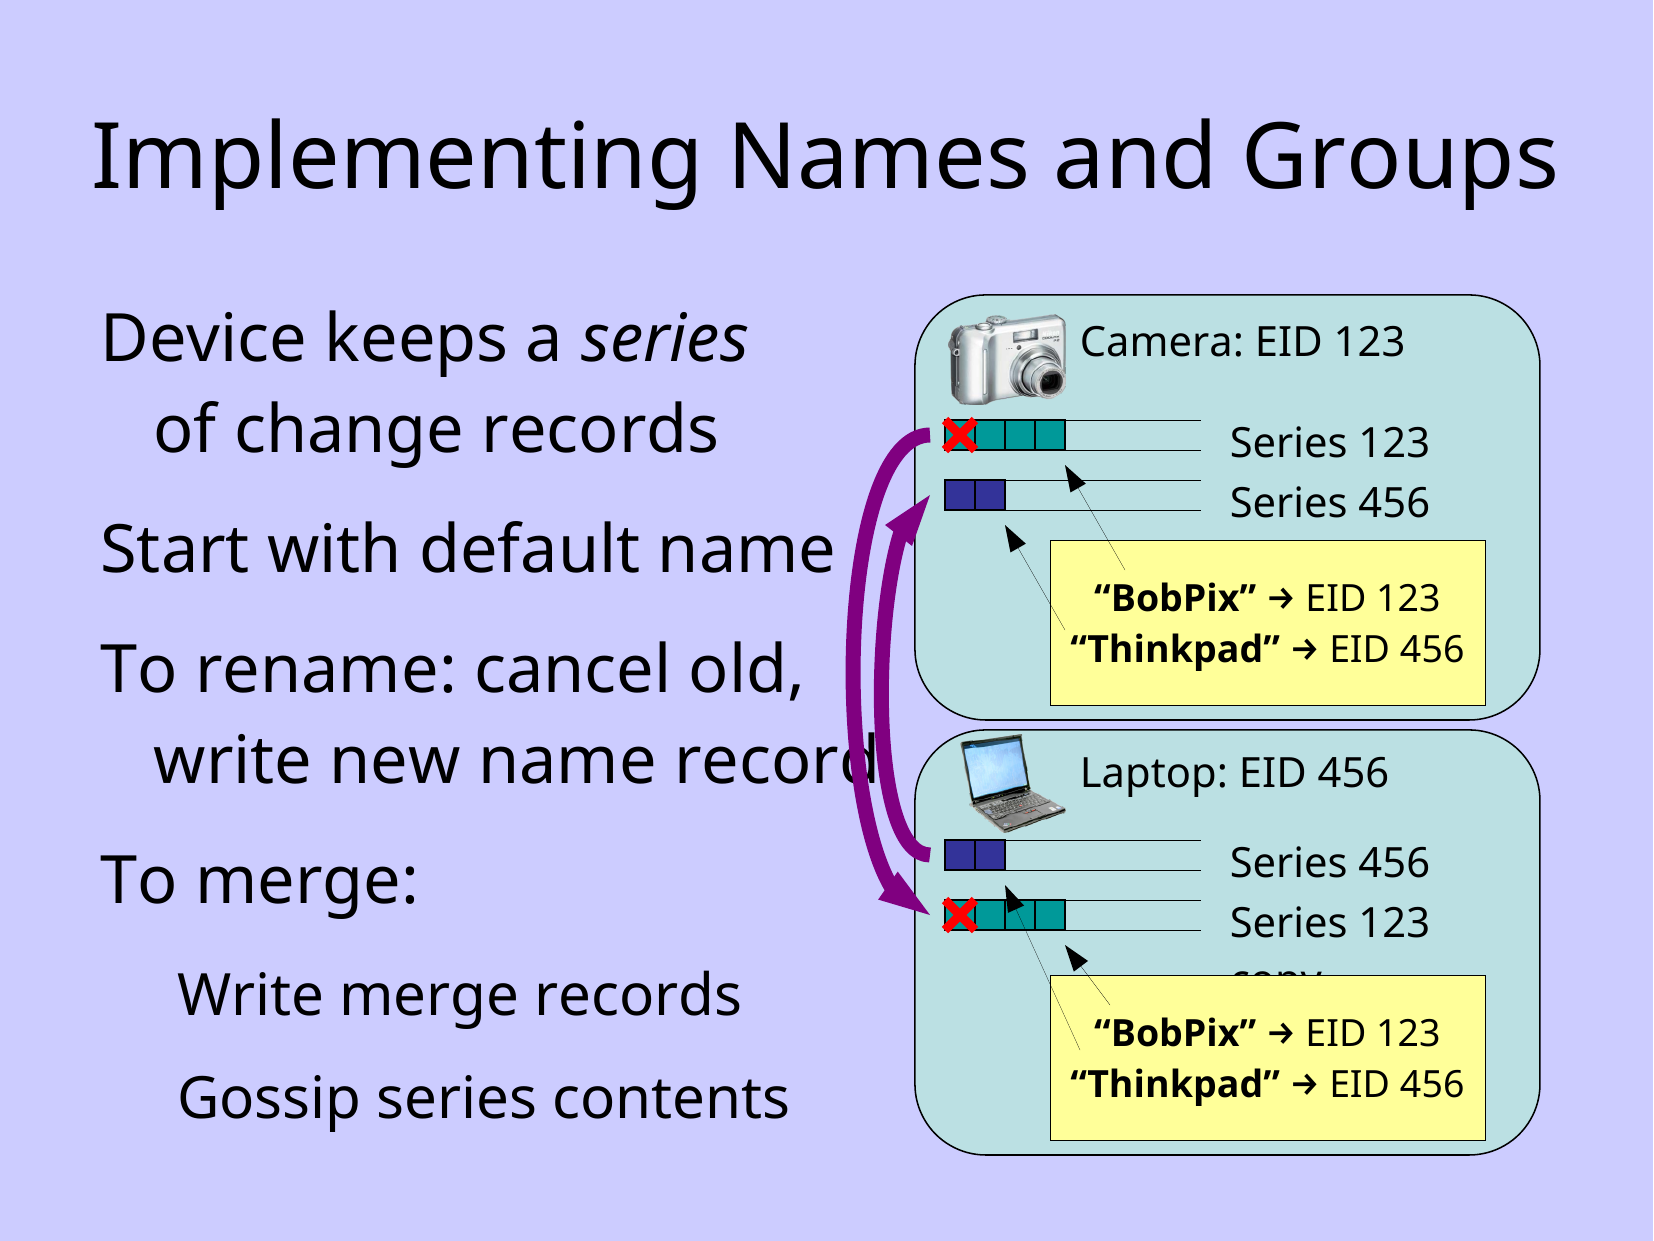

# Implementing Names and Groups
Device keeps a series
of change records
Start with default name
To rename: cancel old,
write new name record
To merge:
Write merge records
Gossip series contents
Camera: EID 123
Series 123
Series 456 copy
Series 123 copy
“BobPix” → EID 123
“Thinkpad” → EID 456
“BobPix” → EID 123
“Thinkpad” → EID 456
Laptop: EID 456
Series 456